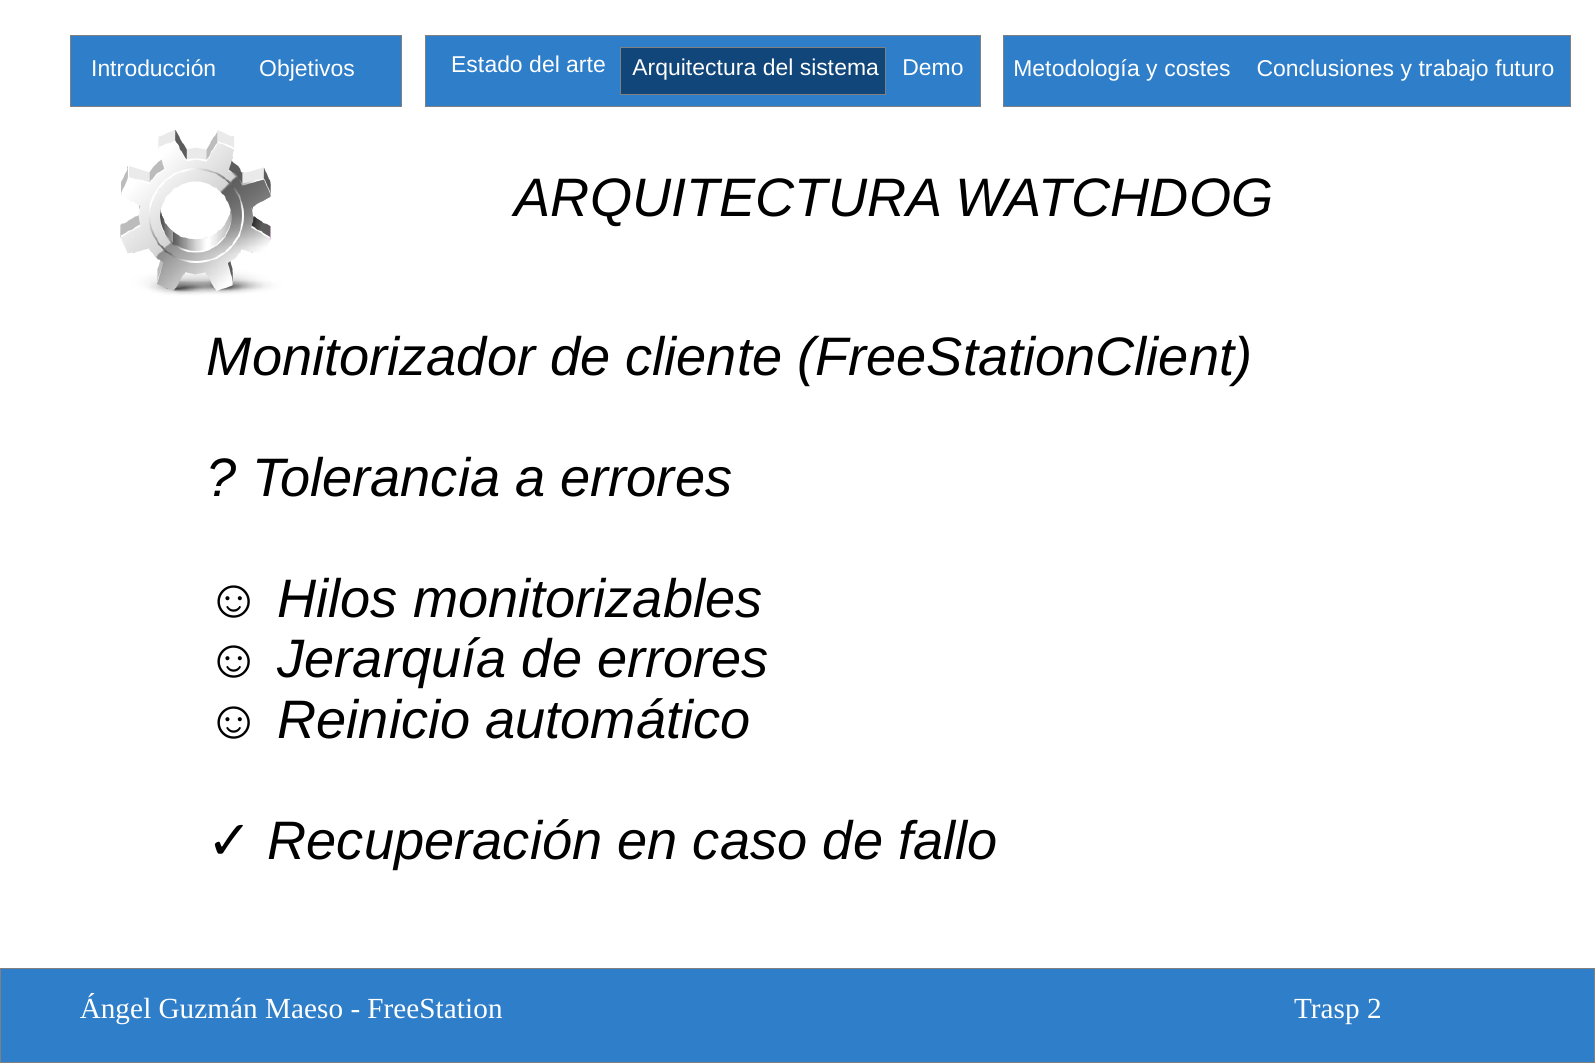

Metodología y costes
Conclusiones y trabajo futuro
Introducción
# Objetivos
Estado del arte
Estado del arte
Arquitectura del sistema
Arquitectura del sistema
Demo
Demo
ARQUITECTURA WATCHDOG
 Monitorizador de cliente (FreeStationClient)
 ? Tolerancia a errores
 ☺ Hilos monitorizables
 ☺ Jerarquía de errores
 ☺ Reinicio automático
 ✓ Recuperación en caso de fallo
2